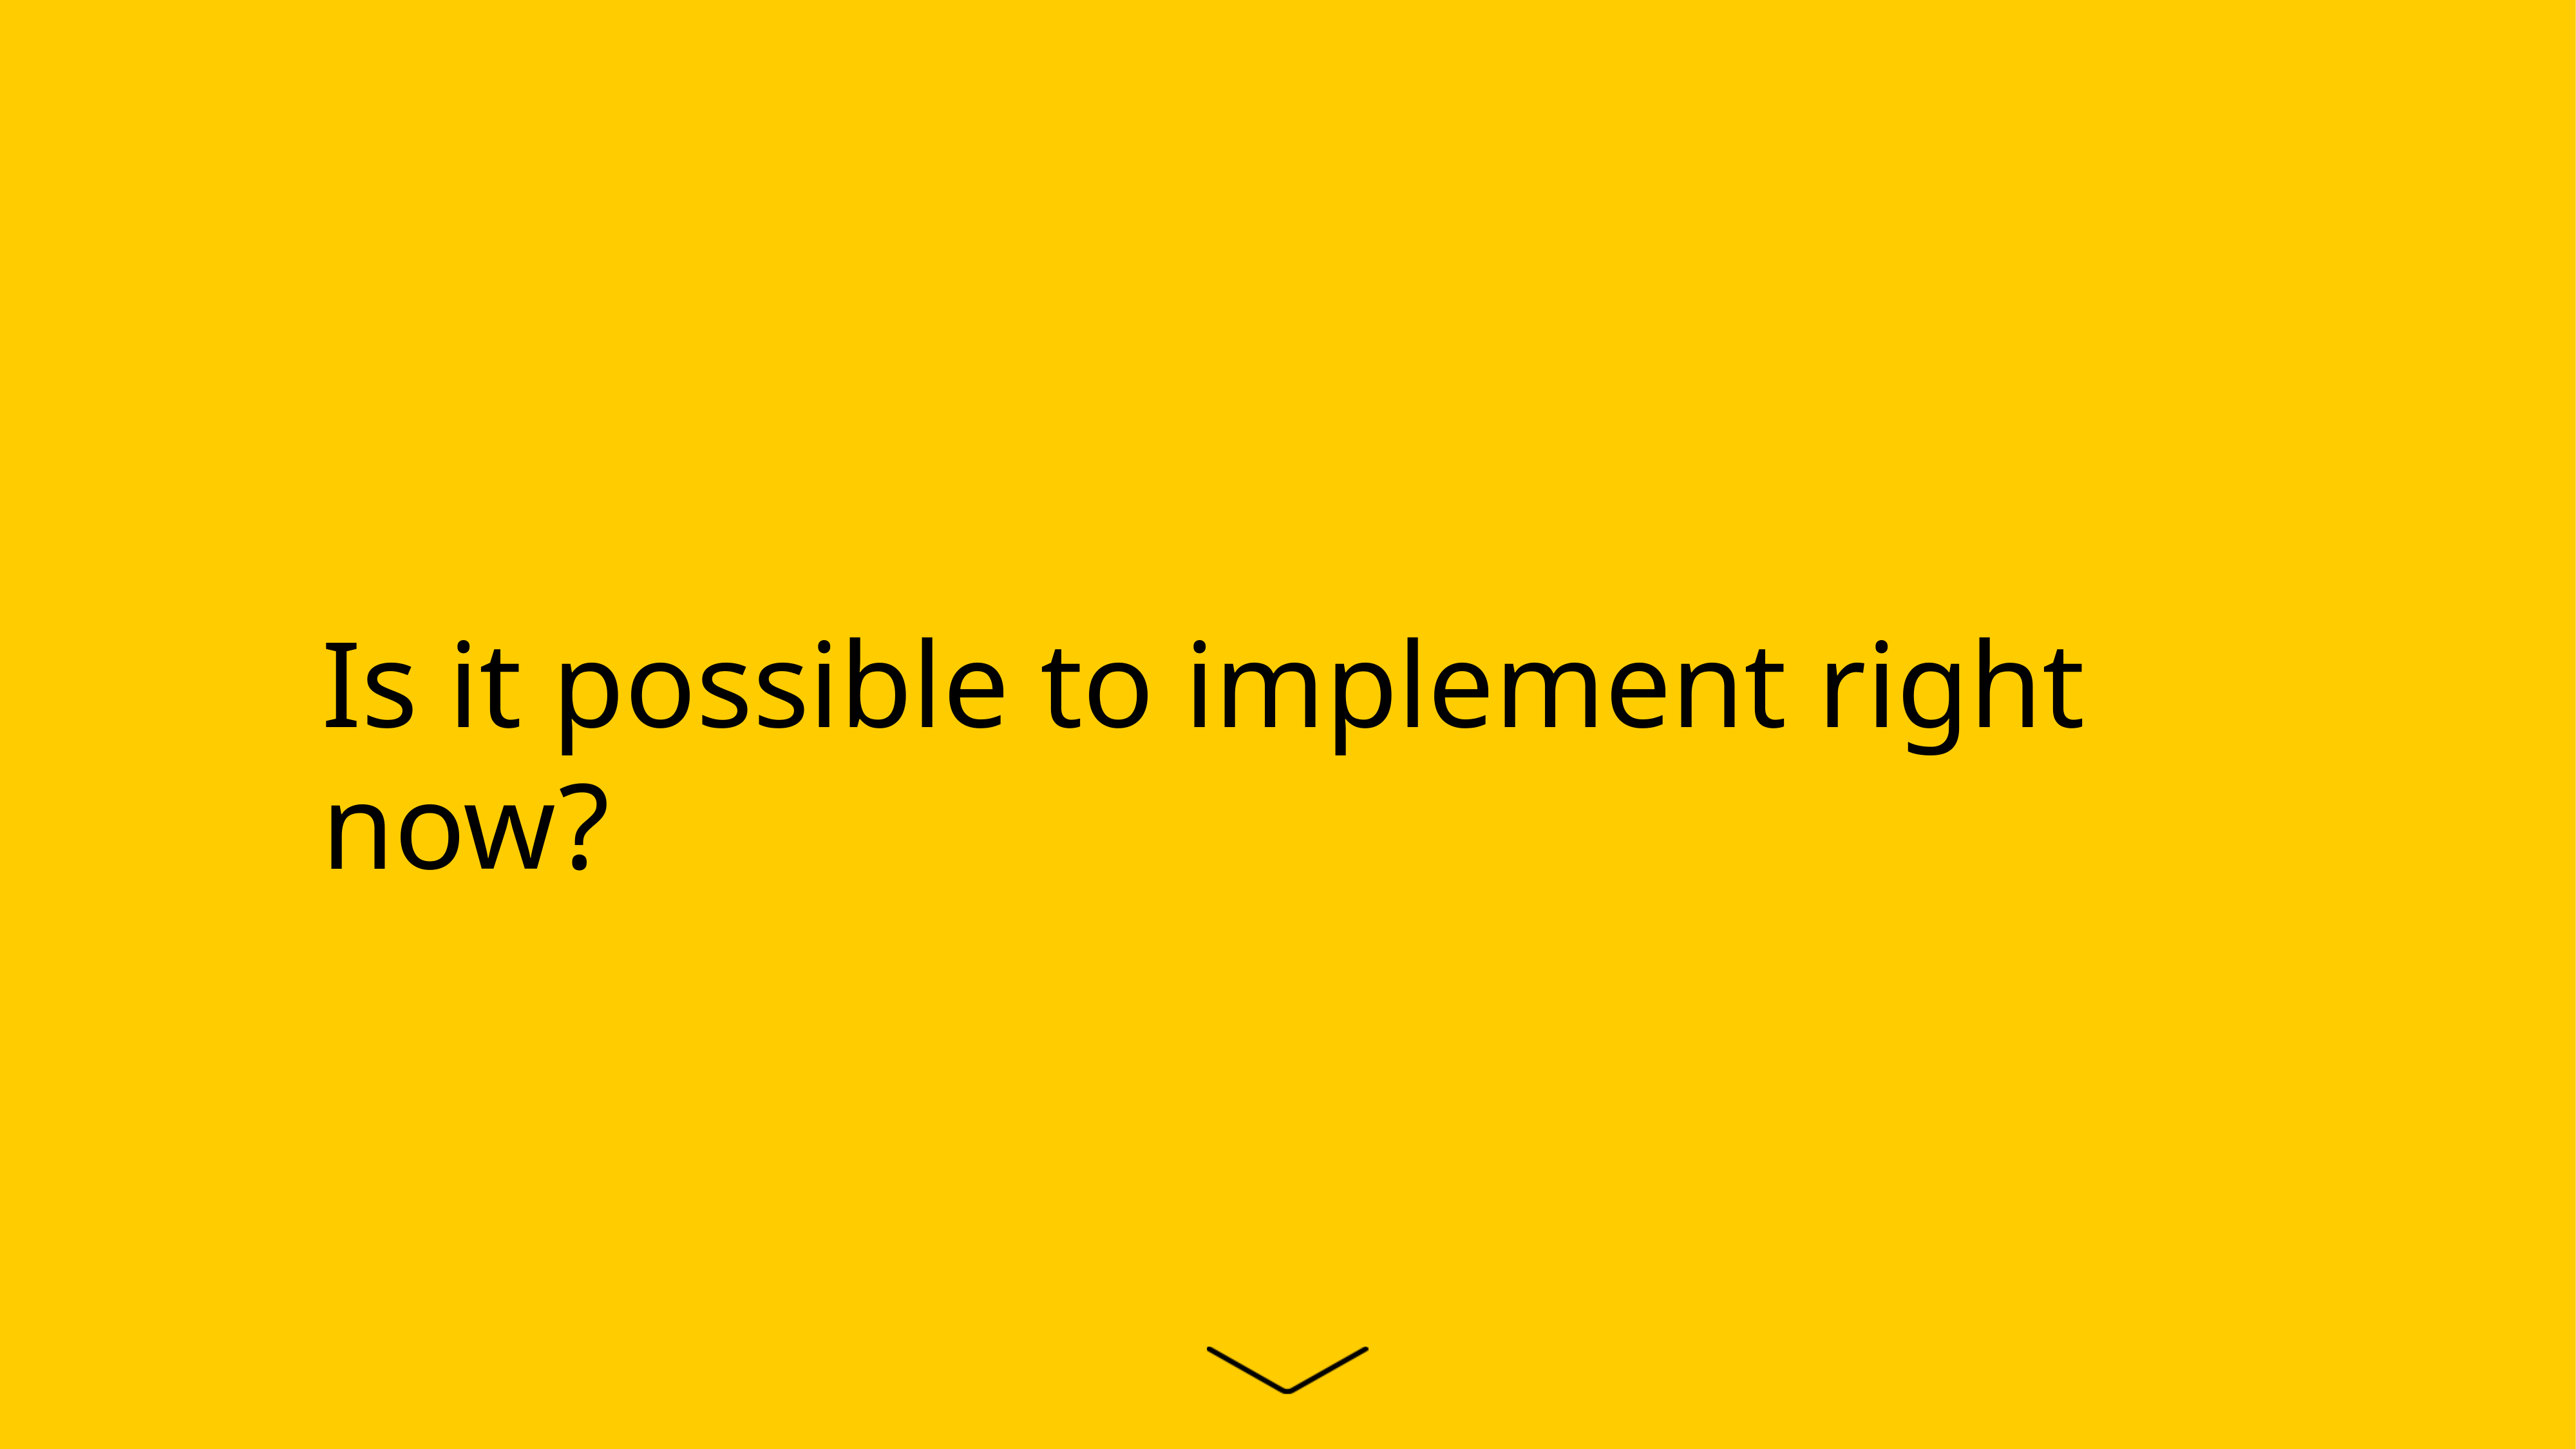

# Is it possible to implement right now?